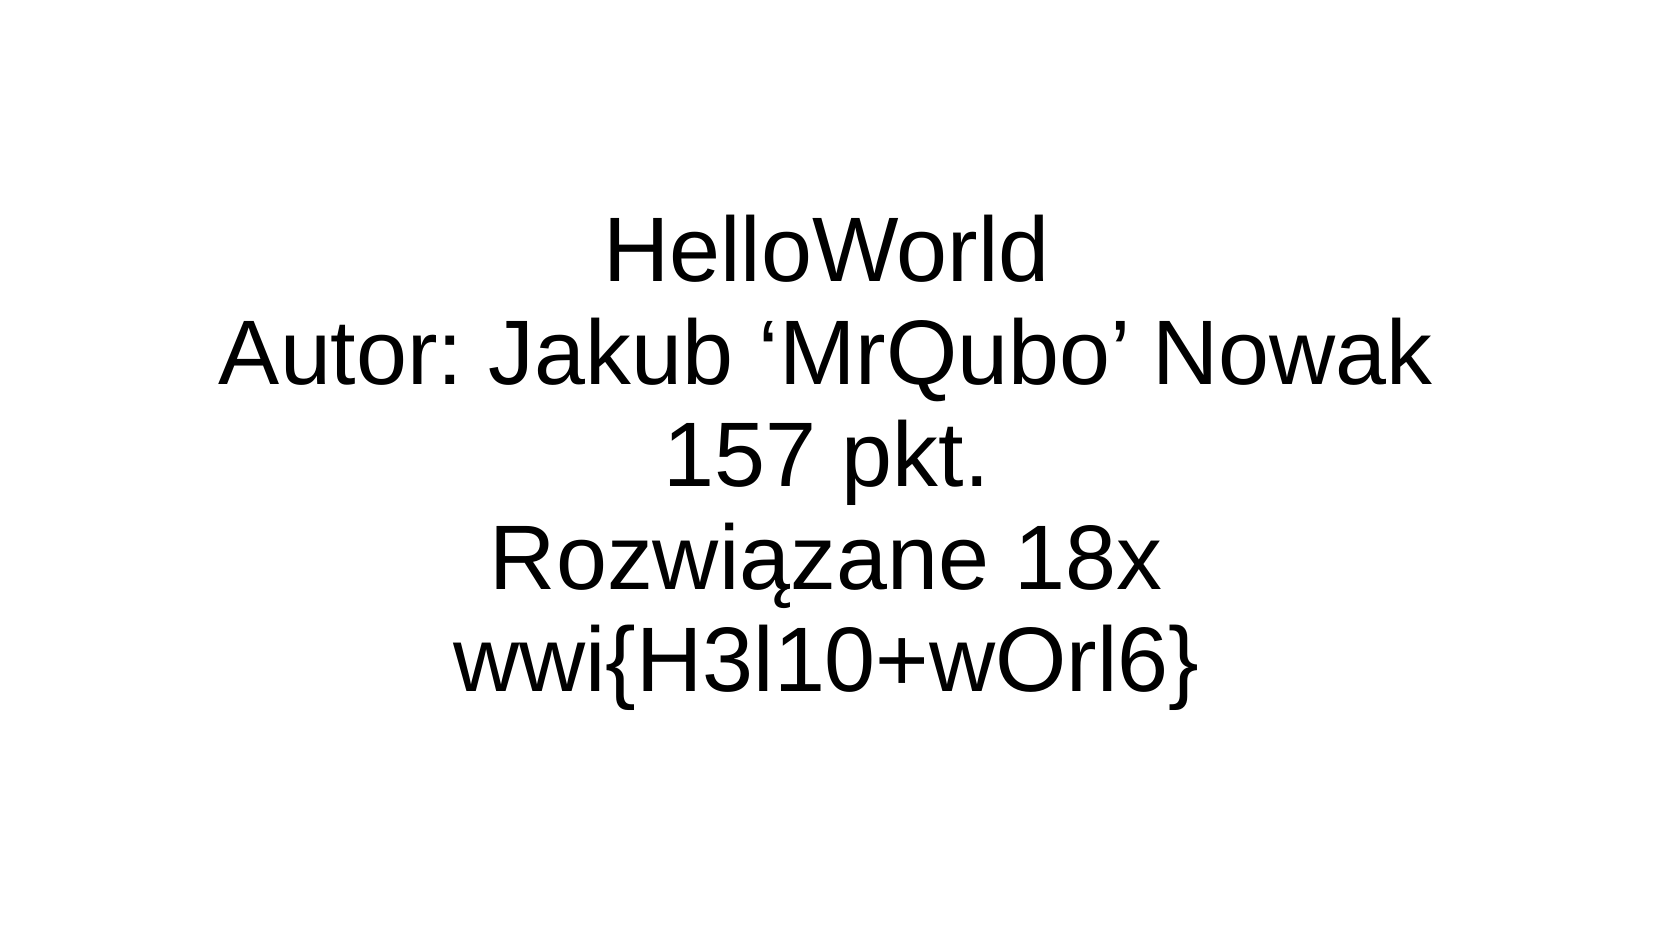

# HelloWorld
Autor: Jakub ‘MrQubo’ Nowak
157 pkt.
Rozwiązane 18x
wwi{H3l10+wOrl6}